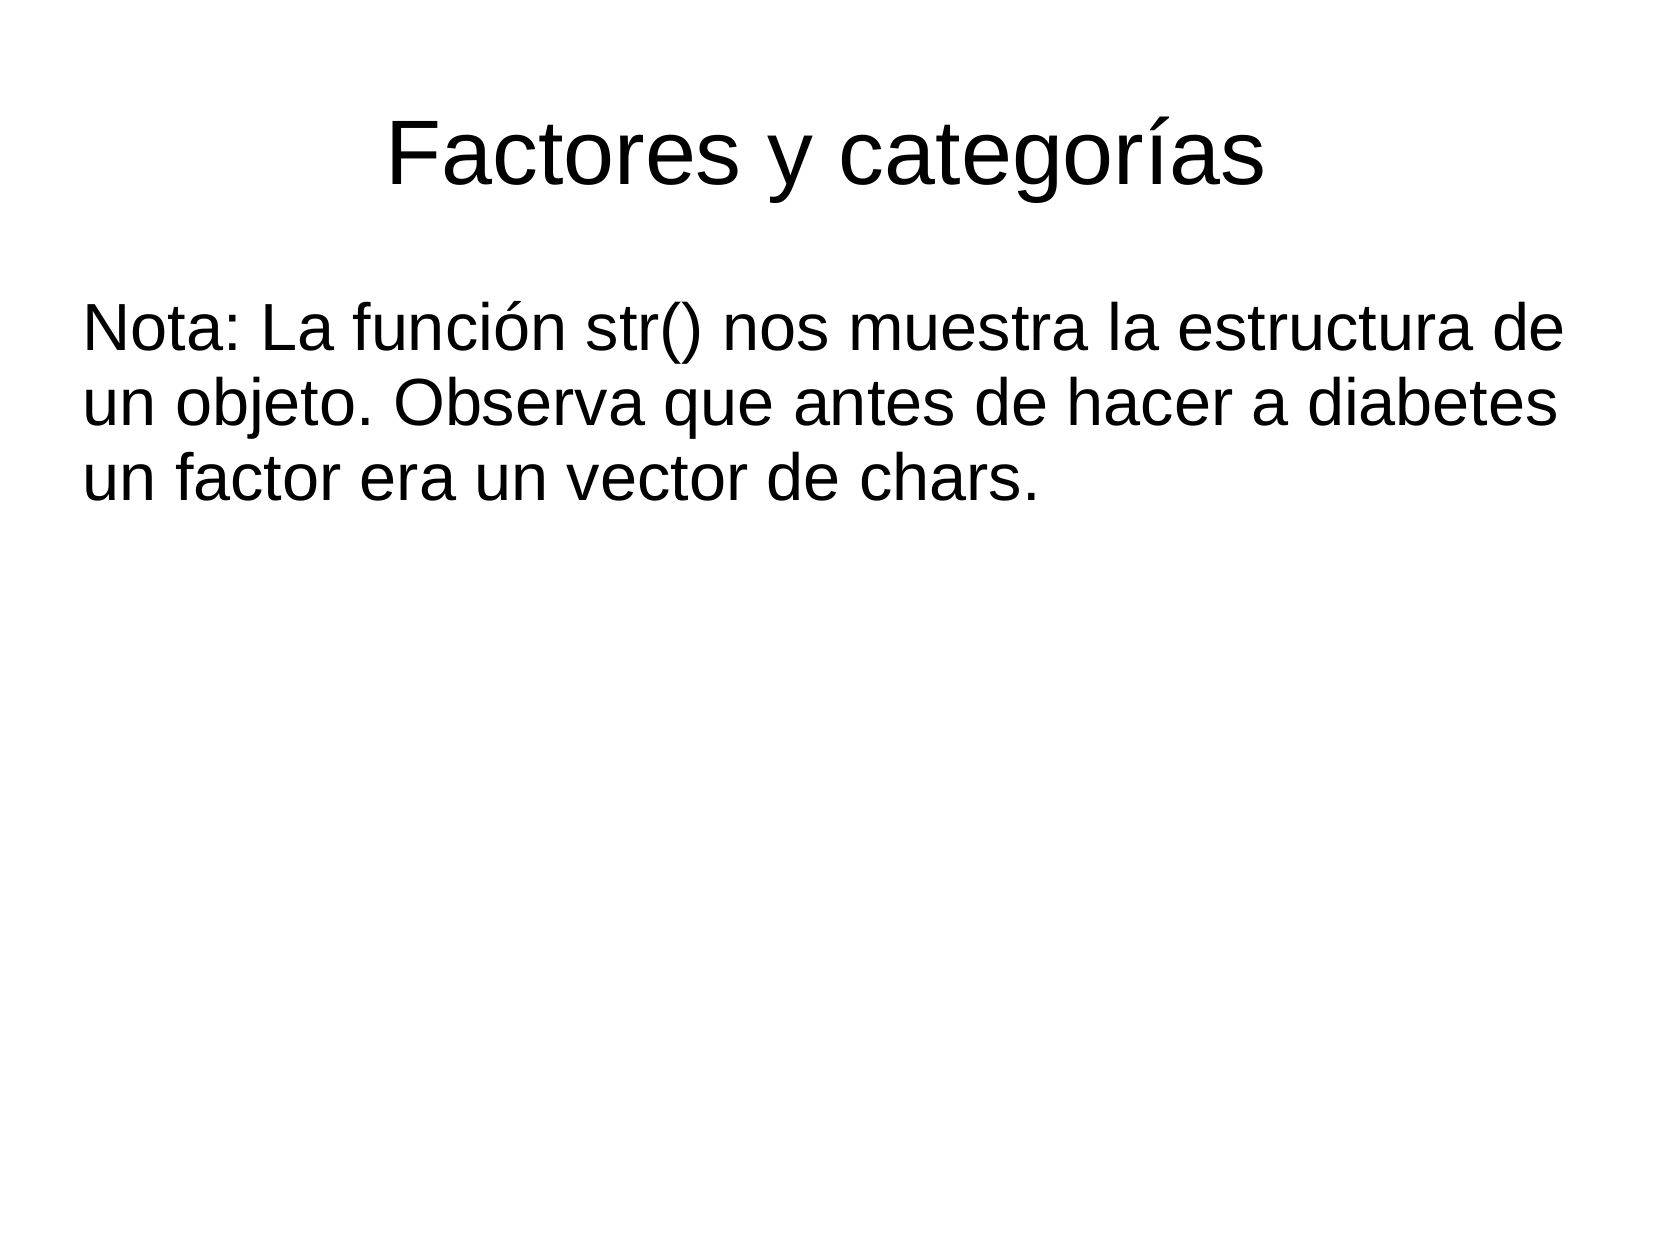

# Factores y categorías
Nota: La función str() nos muestra la estructura de un objeto. Observa que antes de hacer a diabetes un factor era un vector de chars.